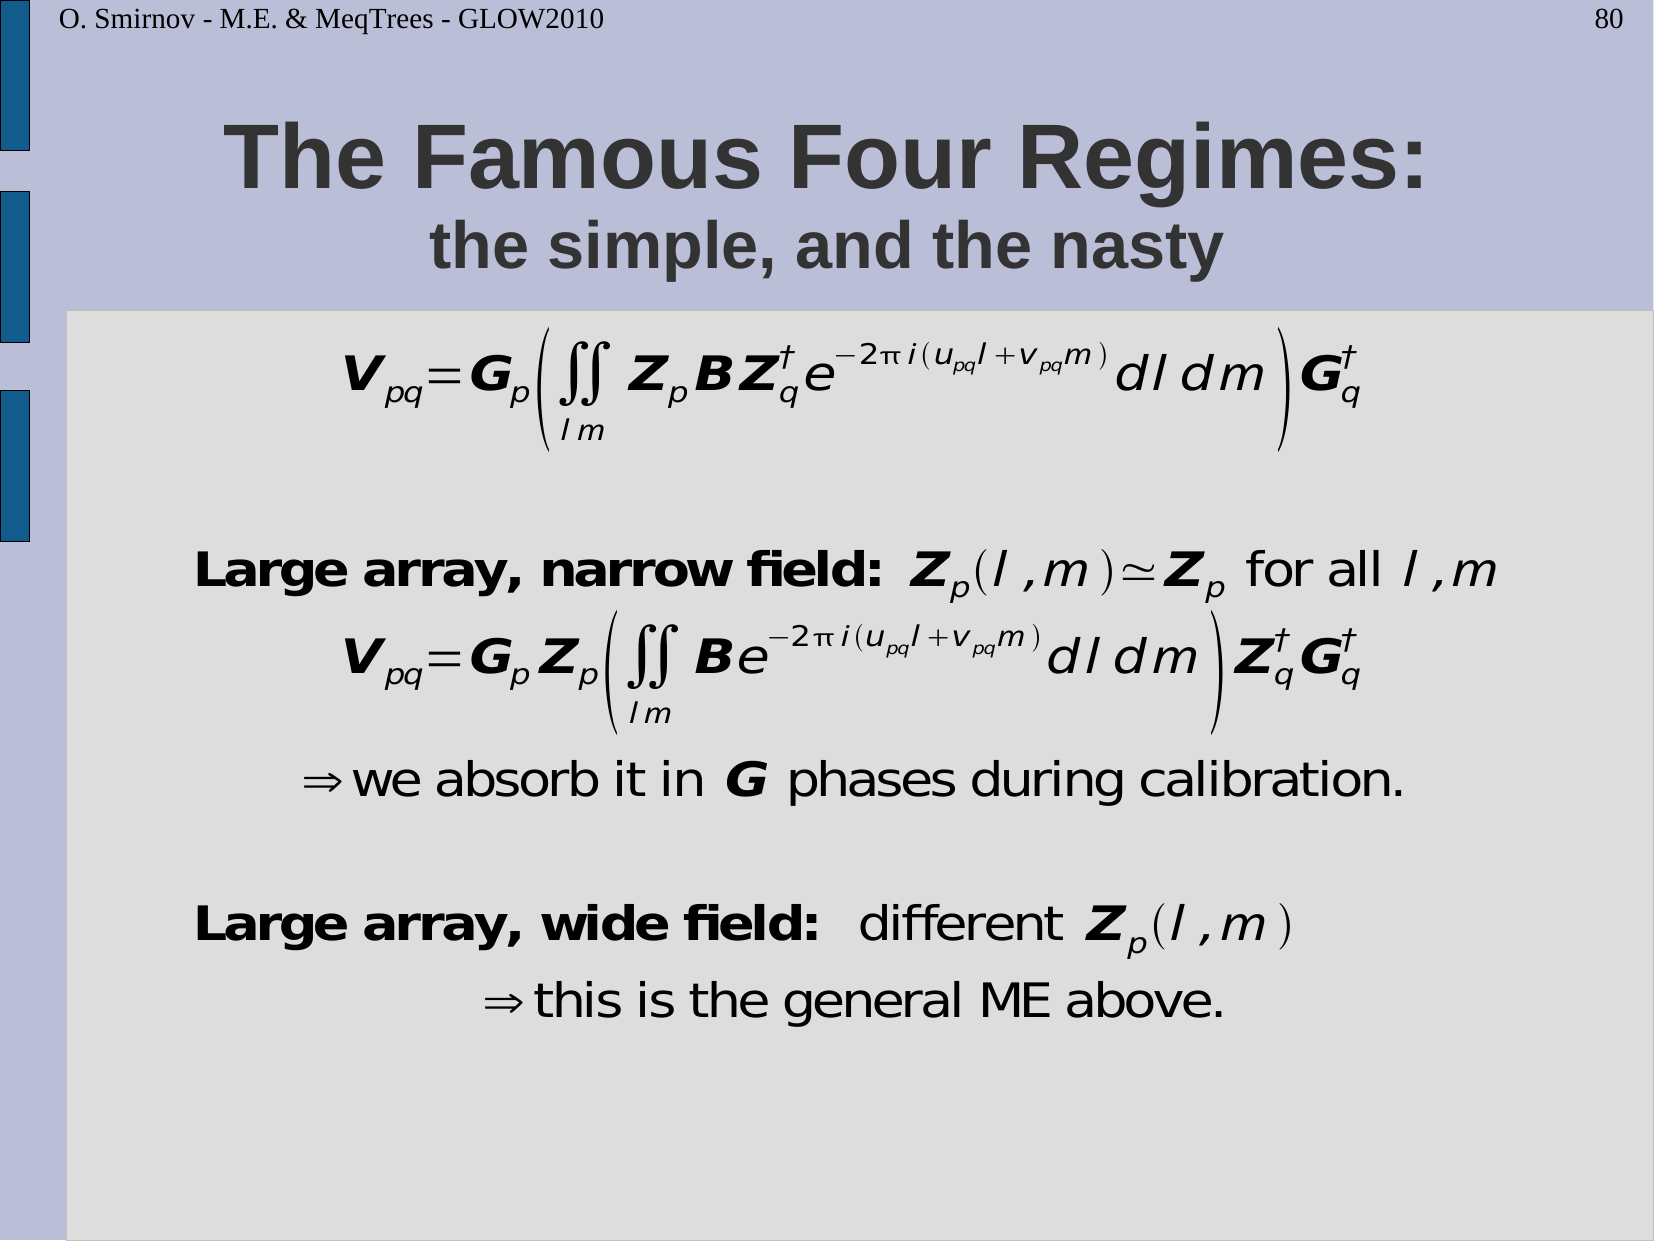

O. Smirnov - M.E. & MeqTrees - GLOW2010
80
# The Famous Four Regimes: the simple, and the nasty